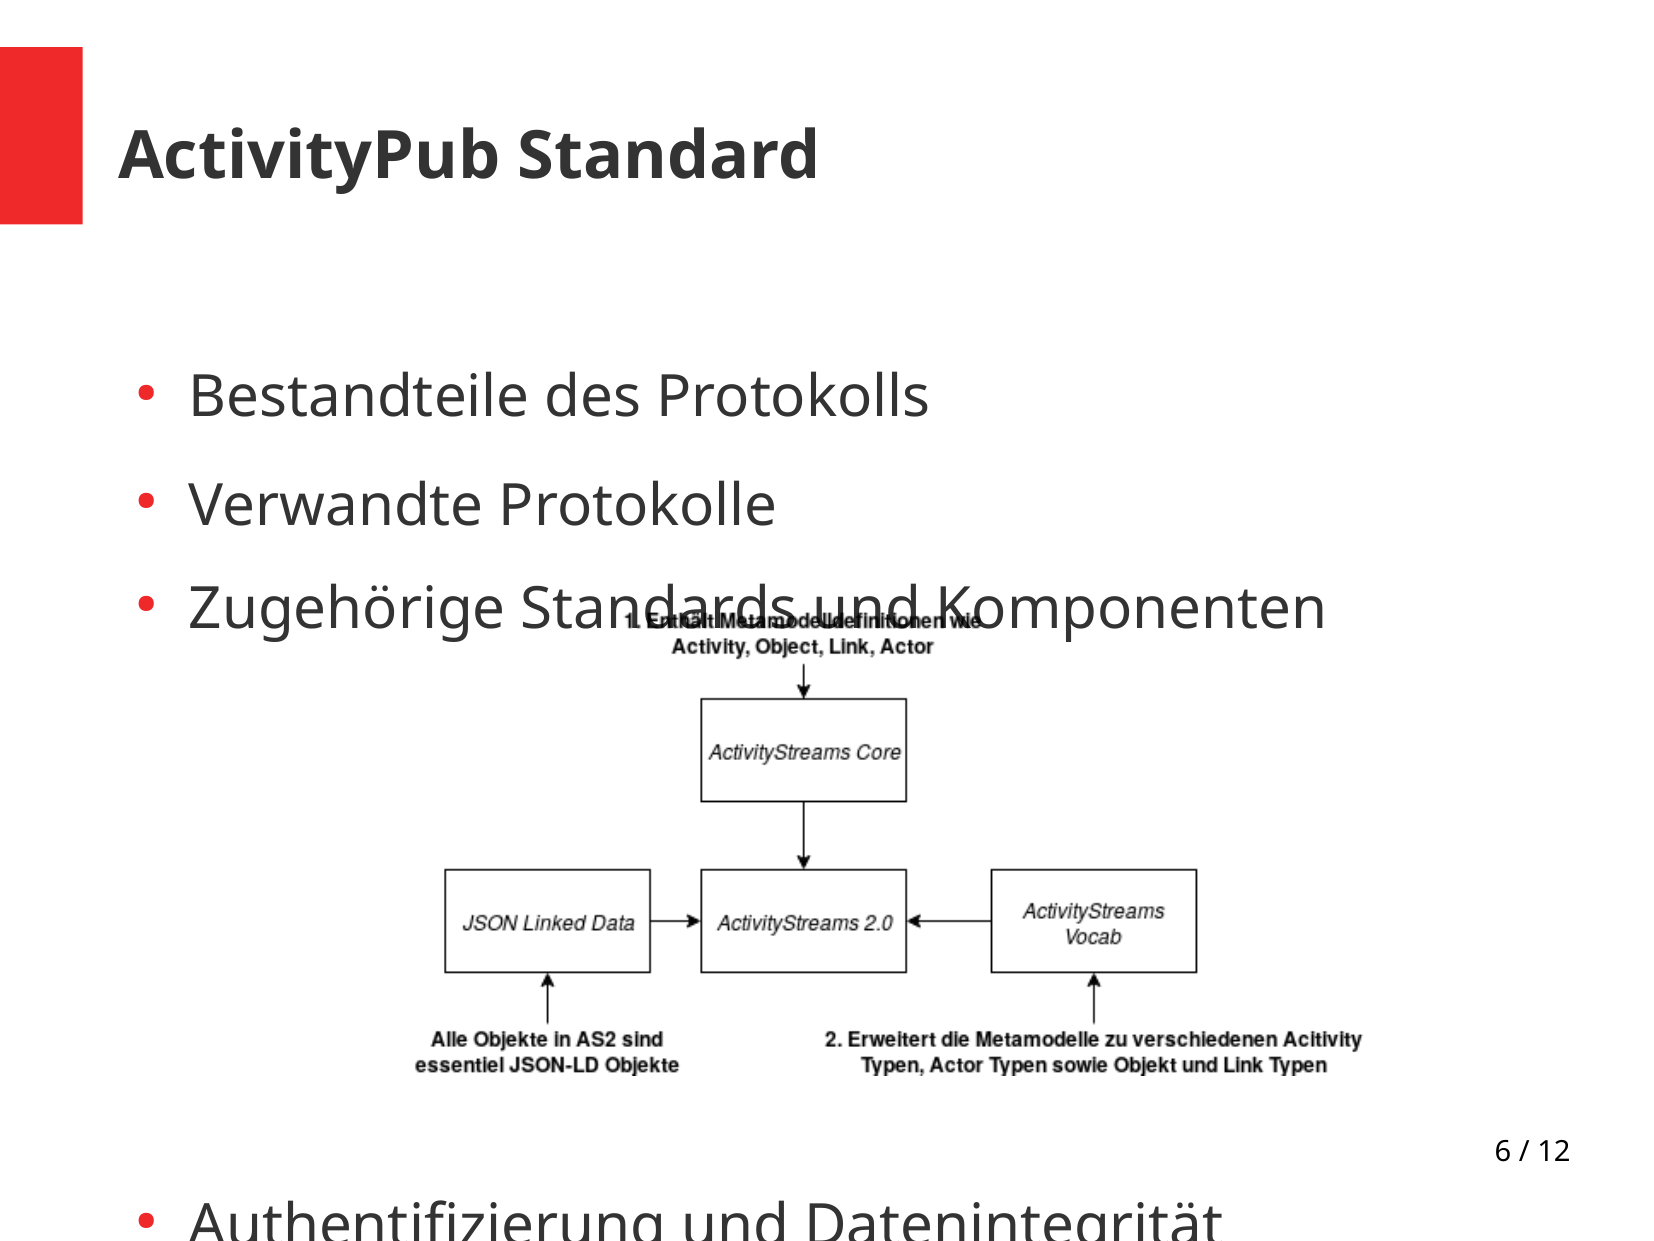

# ActivityPub Standard
Bestandteile des Protokolls
Verwandte Protokolle
Zugehörige Standards und Komponenten
Authentifizierung und Datenintegrität
6